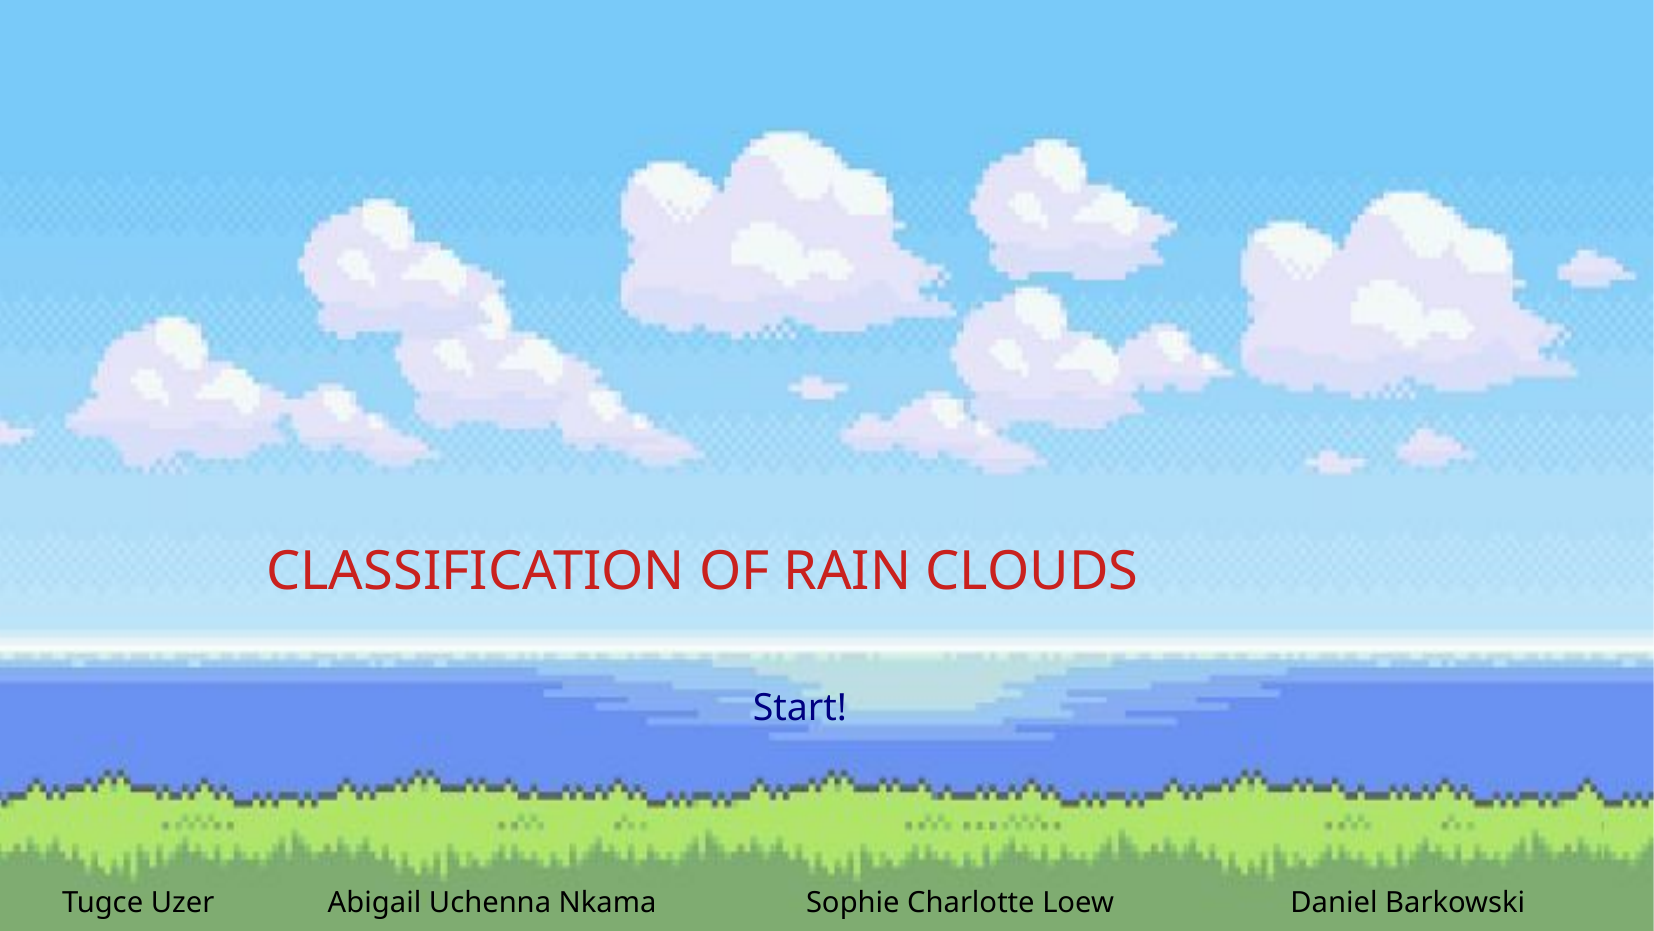

CLASSIFICATION OF RAIN CLOUDS
Start!
Tugce Uzer
Abigail Uchenna Nkama
Sophie Charlotte Loew
Daniel Barkowski